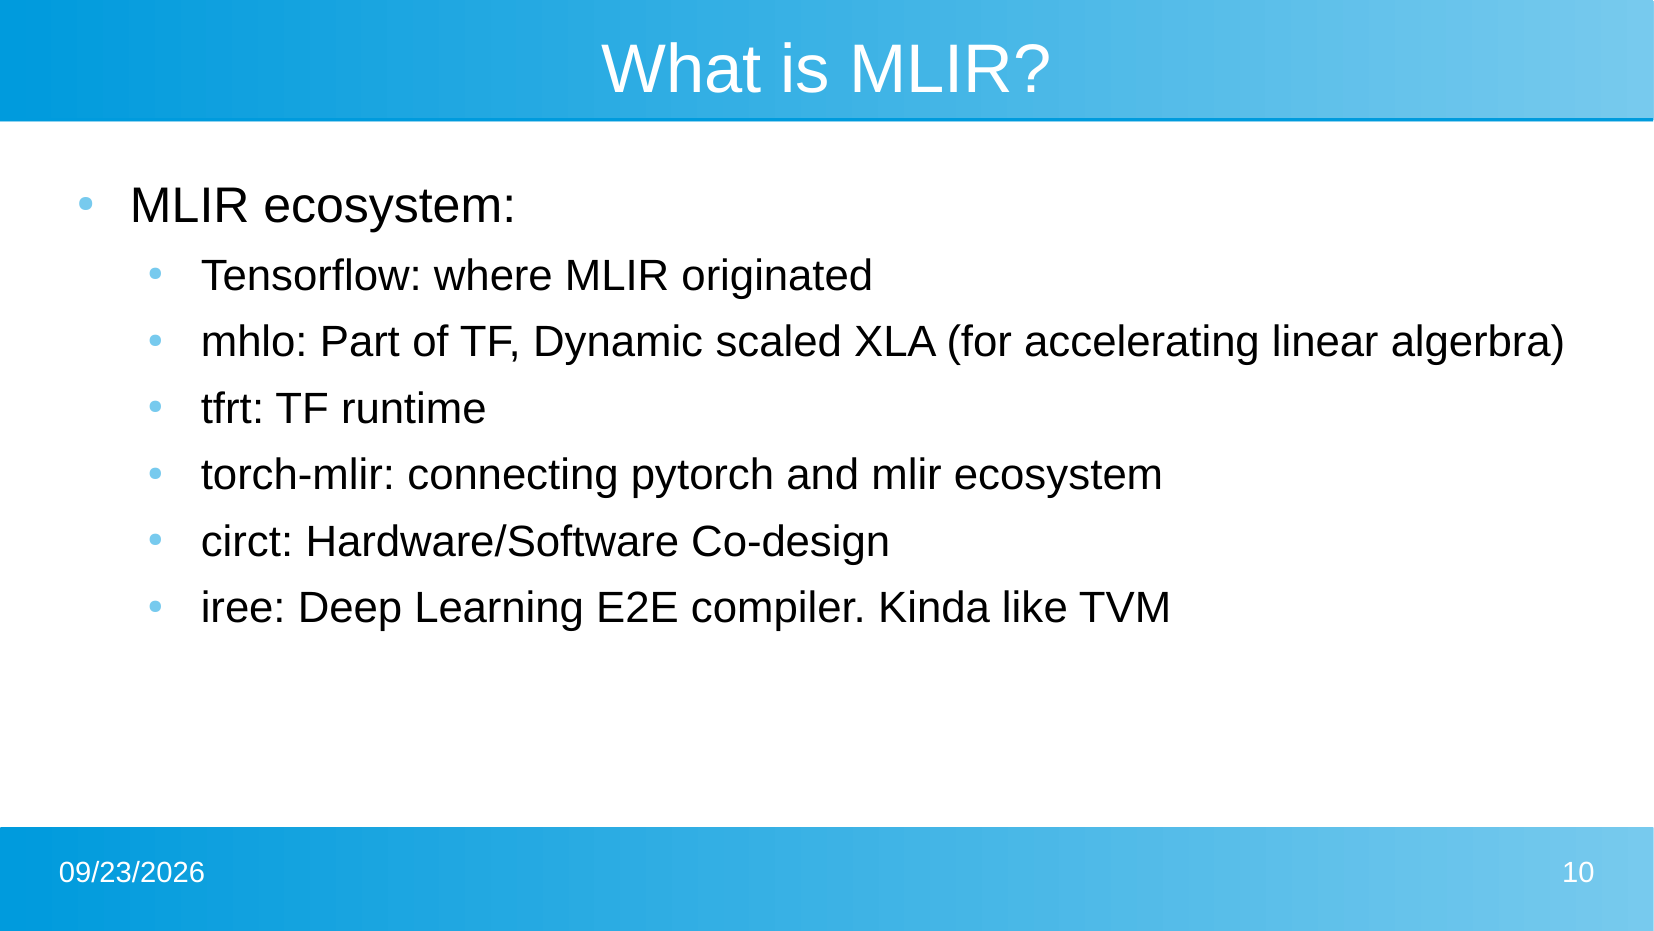

# What is MLIR?
MLIR ecosystem:
Tensorflow: where MLIR originated
mhlo: Part of TF, Dynamic scaled XLA (for accelerating linear algerbra)
tfrt: TF runtime
torch-mlir: connecting pytorch and mlir ecosystem
circt: Hardware/Software Co-design
iree: Deep Learning E2E compiler. Kinda like TVM
10